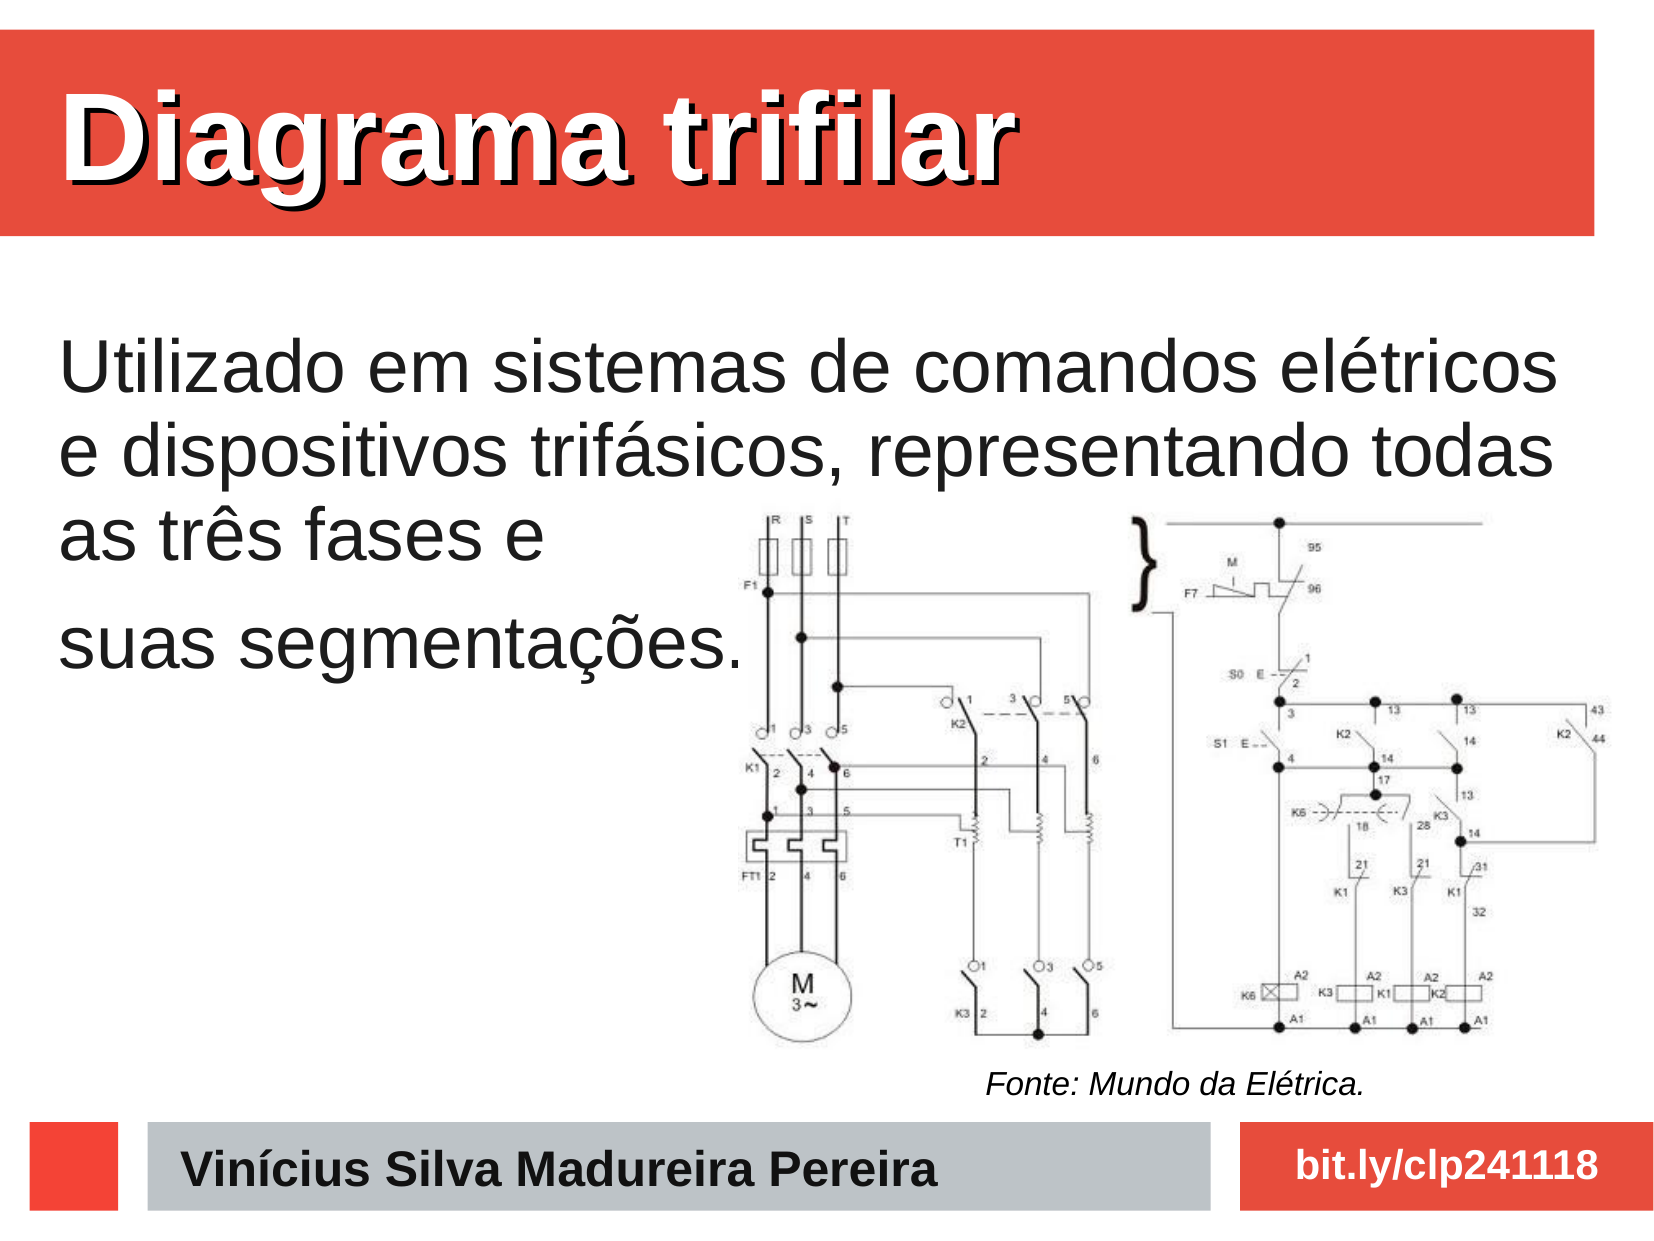

# Diagrama trifilar
Utilizado em sistemas de comandos elétricos e dispositivos trifásicos, representando todas as três fases e
suas segmentações.
Fonte: Mundo da Elétrica.
Vinícius Silva Madureira Pereira
bit.ly/clp241118